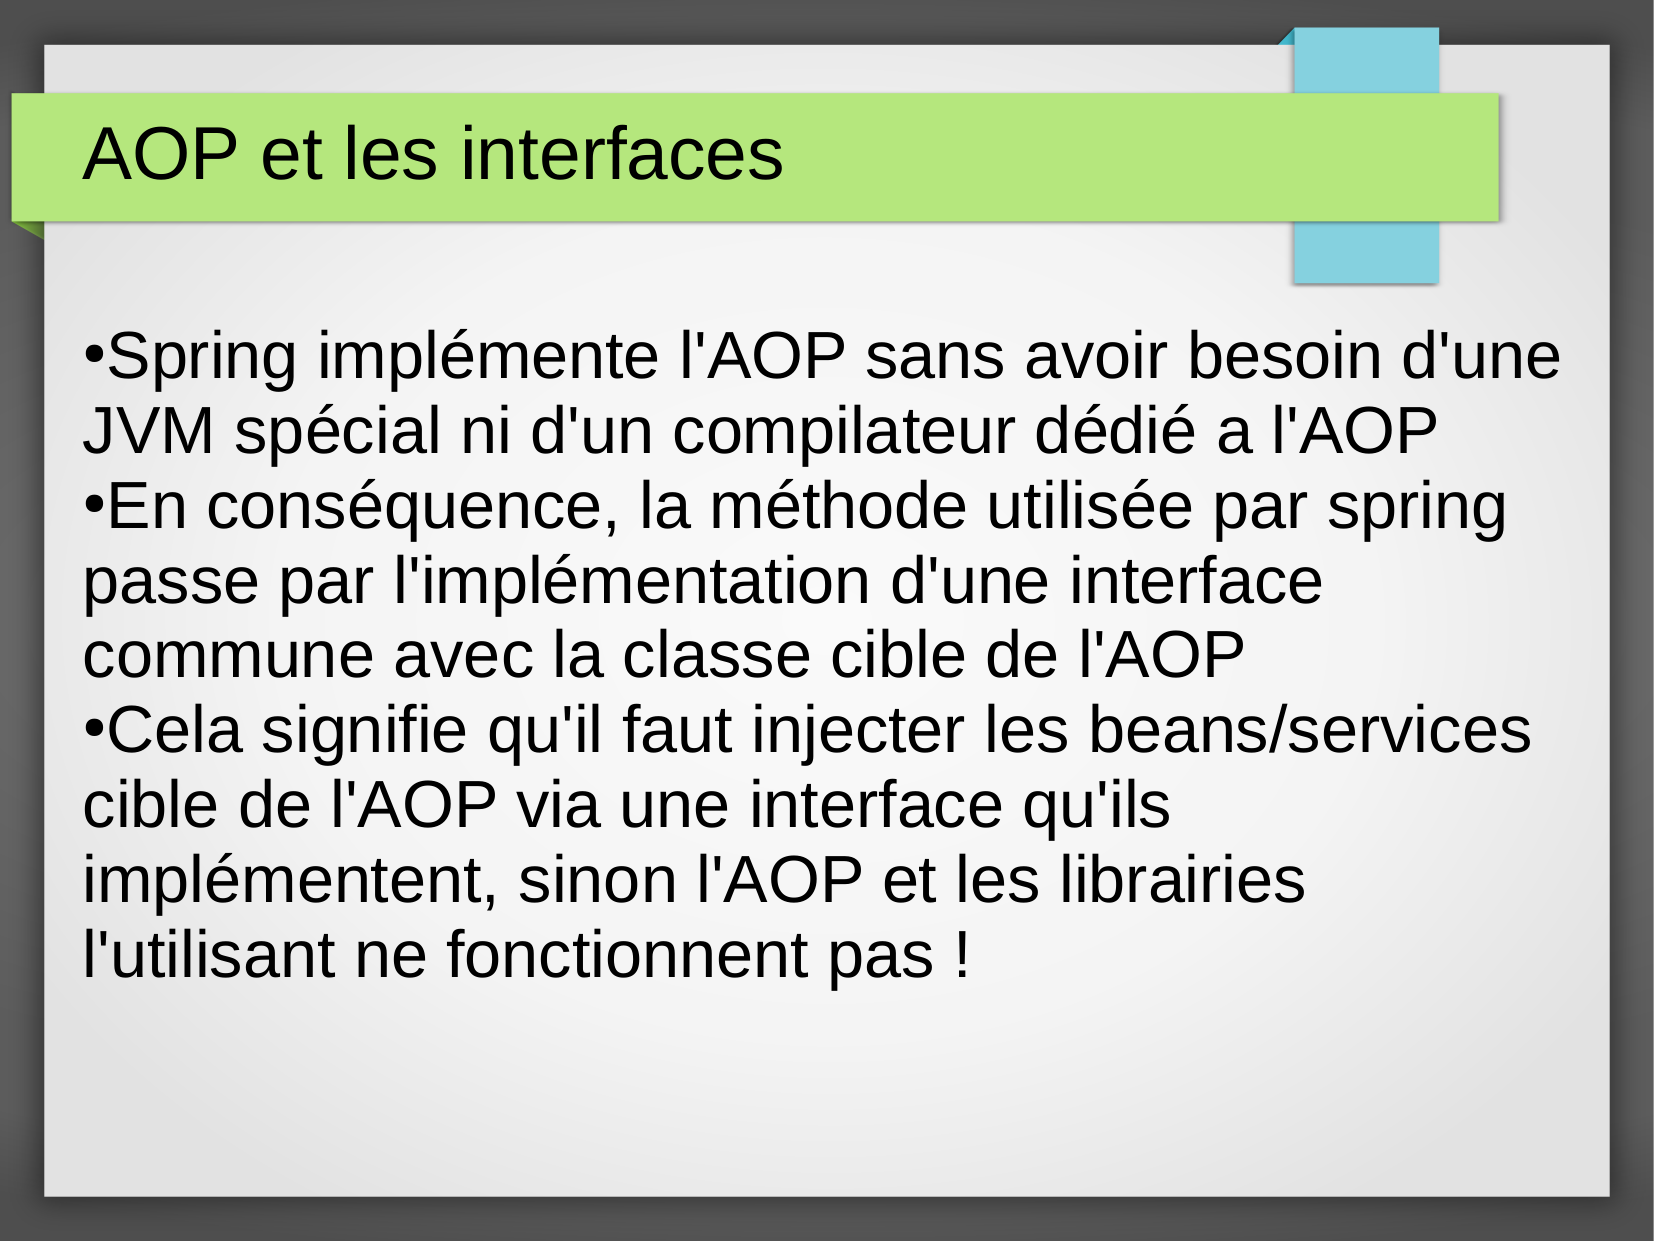

# AOP et les interfaces
Spring implémente l'AOP sans avoir besoin d'une JVM spécial ni d'un compilateur dédié a l'AOP
En conséquence, la méthode utilisée par spring passe par l'implémentation d'une interface commune avec la classe cible de l'AOP
Cela signifie qu'il faut injecter les beans/services cible de l'AOP via une interface qu'ils implémentent, sinon l'AOP et les librairies l'utilisant ne fonctionnent pas !